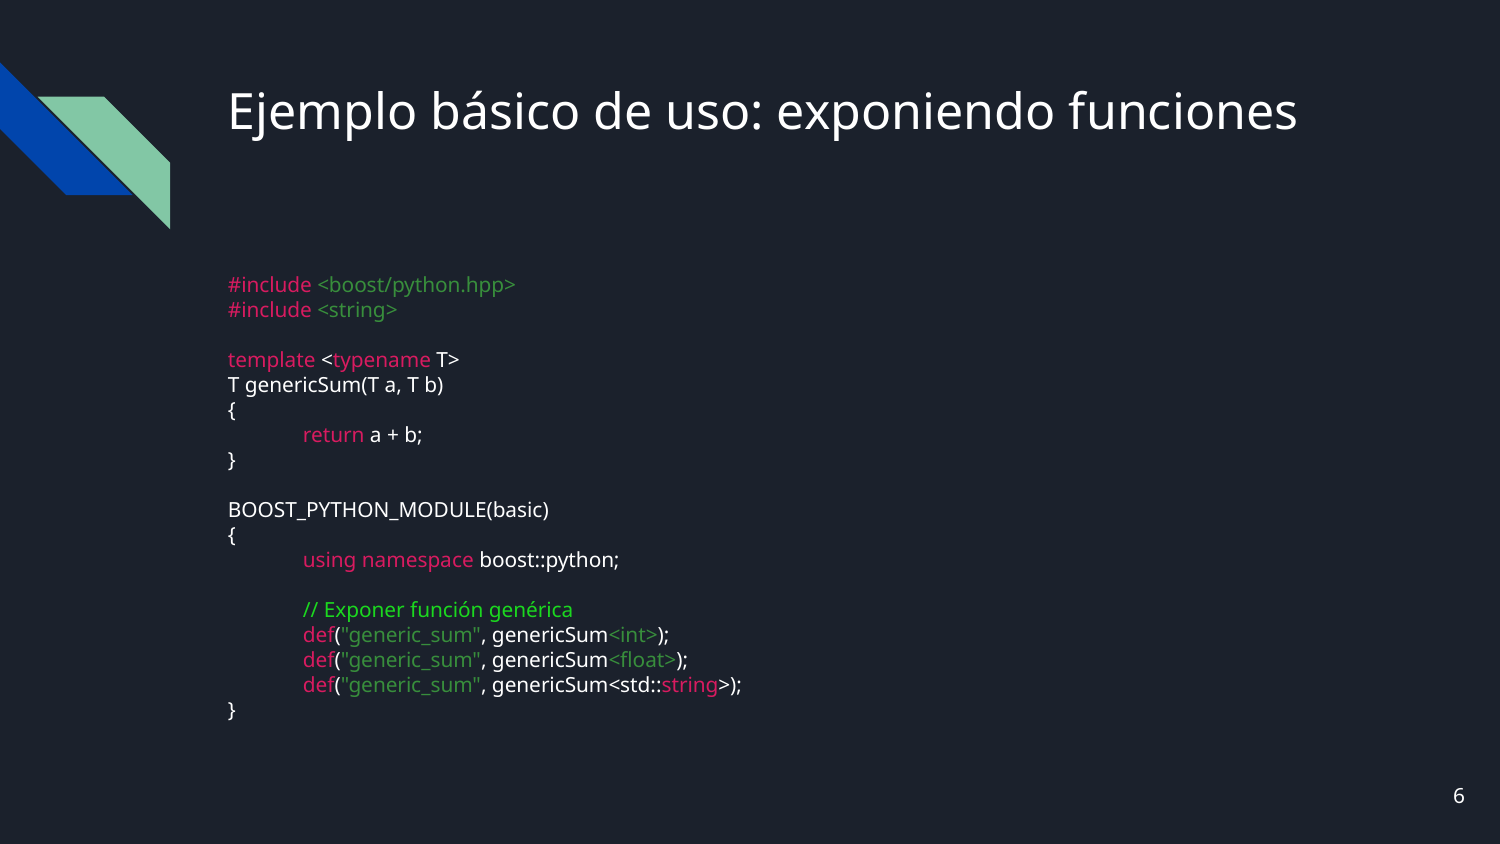

# Ejemplo básico de uso: exponiendo funciones
#include <boost/python.hpp>
#include <string>
template <typename T>
T genericSum(T a, T b)
{
return a + b;
}
BOOST_PYTHON_MODULE(basic)
{
using namespace boost::python;
// Exponer función genérica
def("generic_sum", genericSum<int>);
def("generic_sum", genericSum<float>);
def("generic_sum", genericSum<std::string>);
}